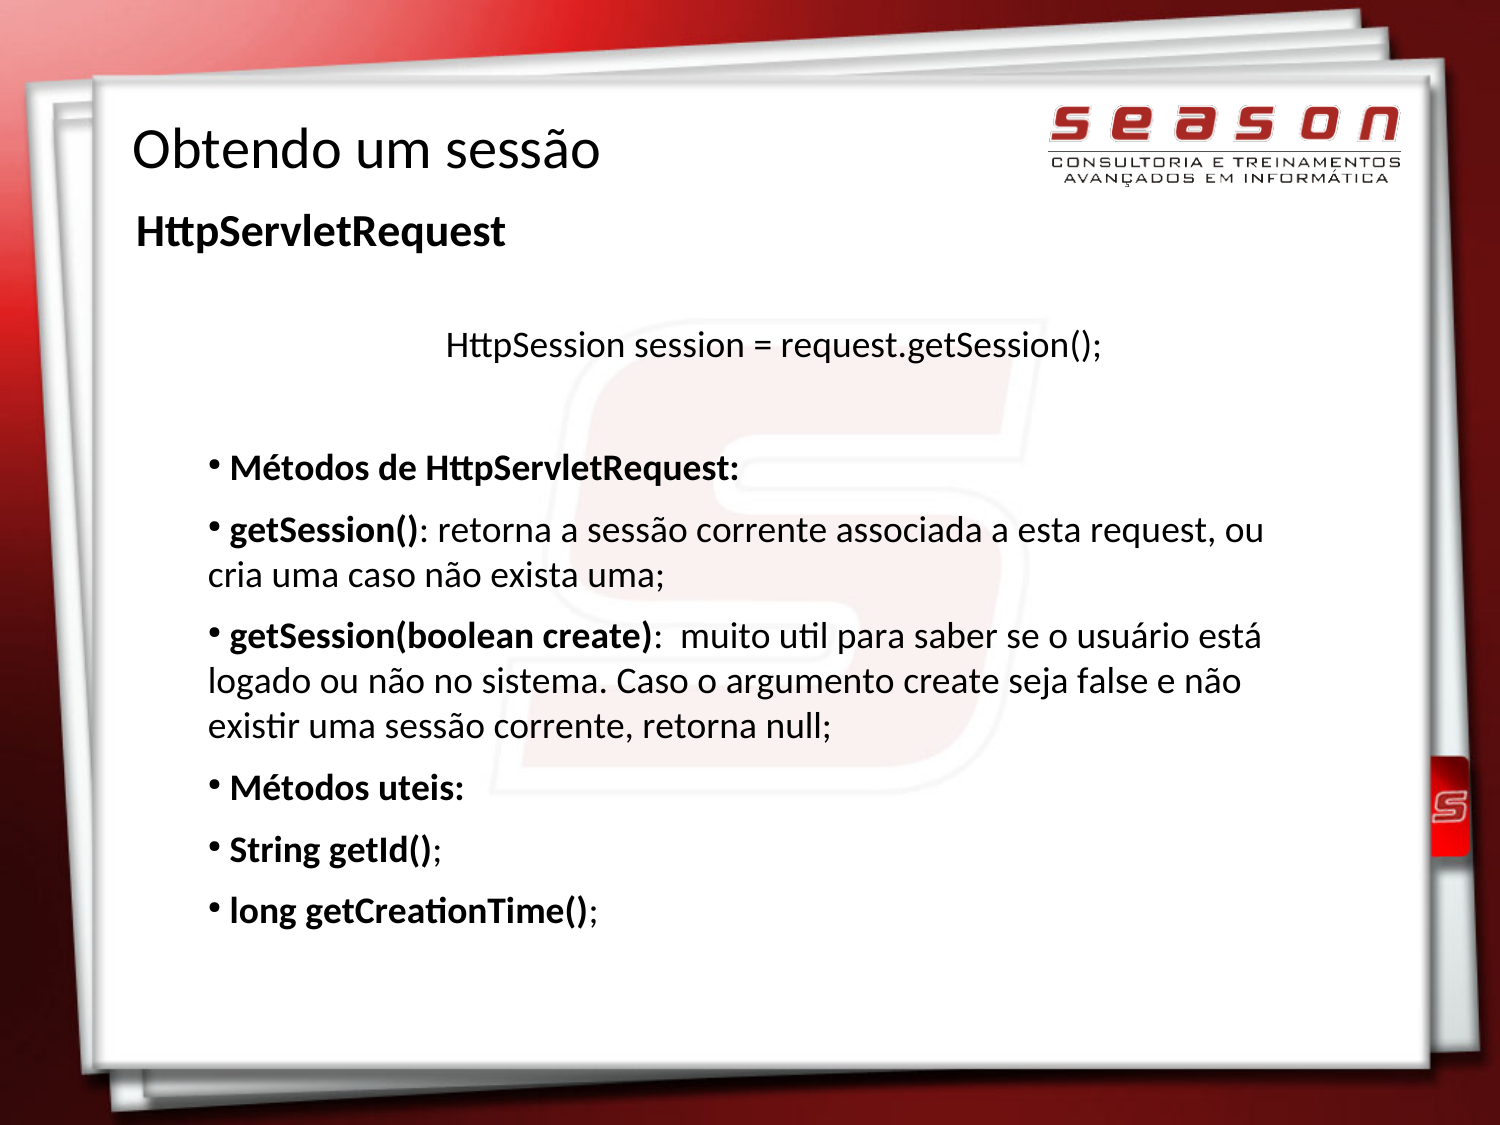

# Obtendo um sessão
HttpServletRequest
HttpSession session = request.getSession();
 Métodos de HttpServletRequest:
 getSession(): retorna a sessão corrente associada a esta request, ou cria uma caso não exista uma;
 getSession(boolean create): muito util para saber se o usuário está logado ou não no sistema. Caso o argumento create seja false e não existir uma sessão corrente, retorna null;
 Métodos uteis:
 String getId();
 long getCreationTime();